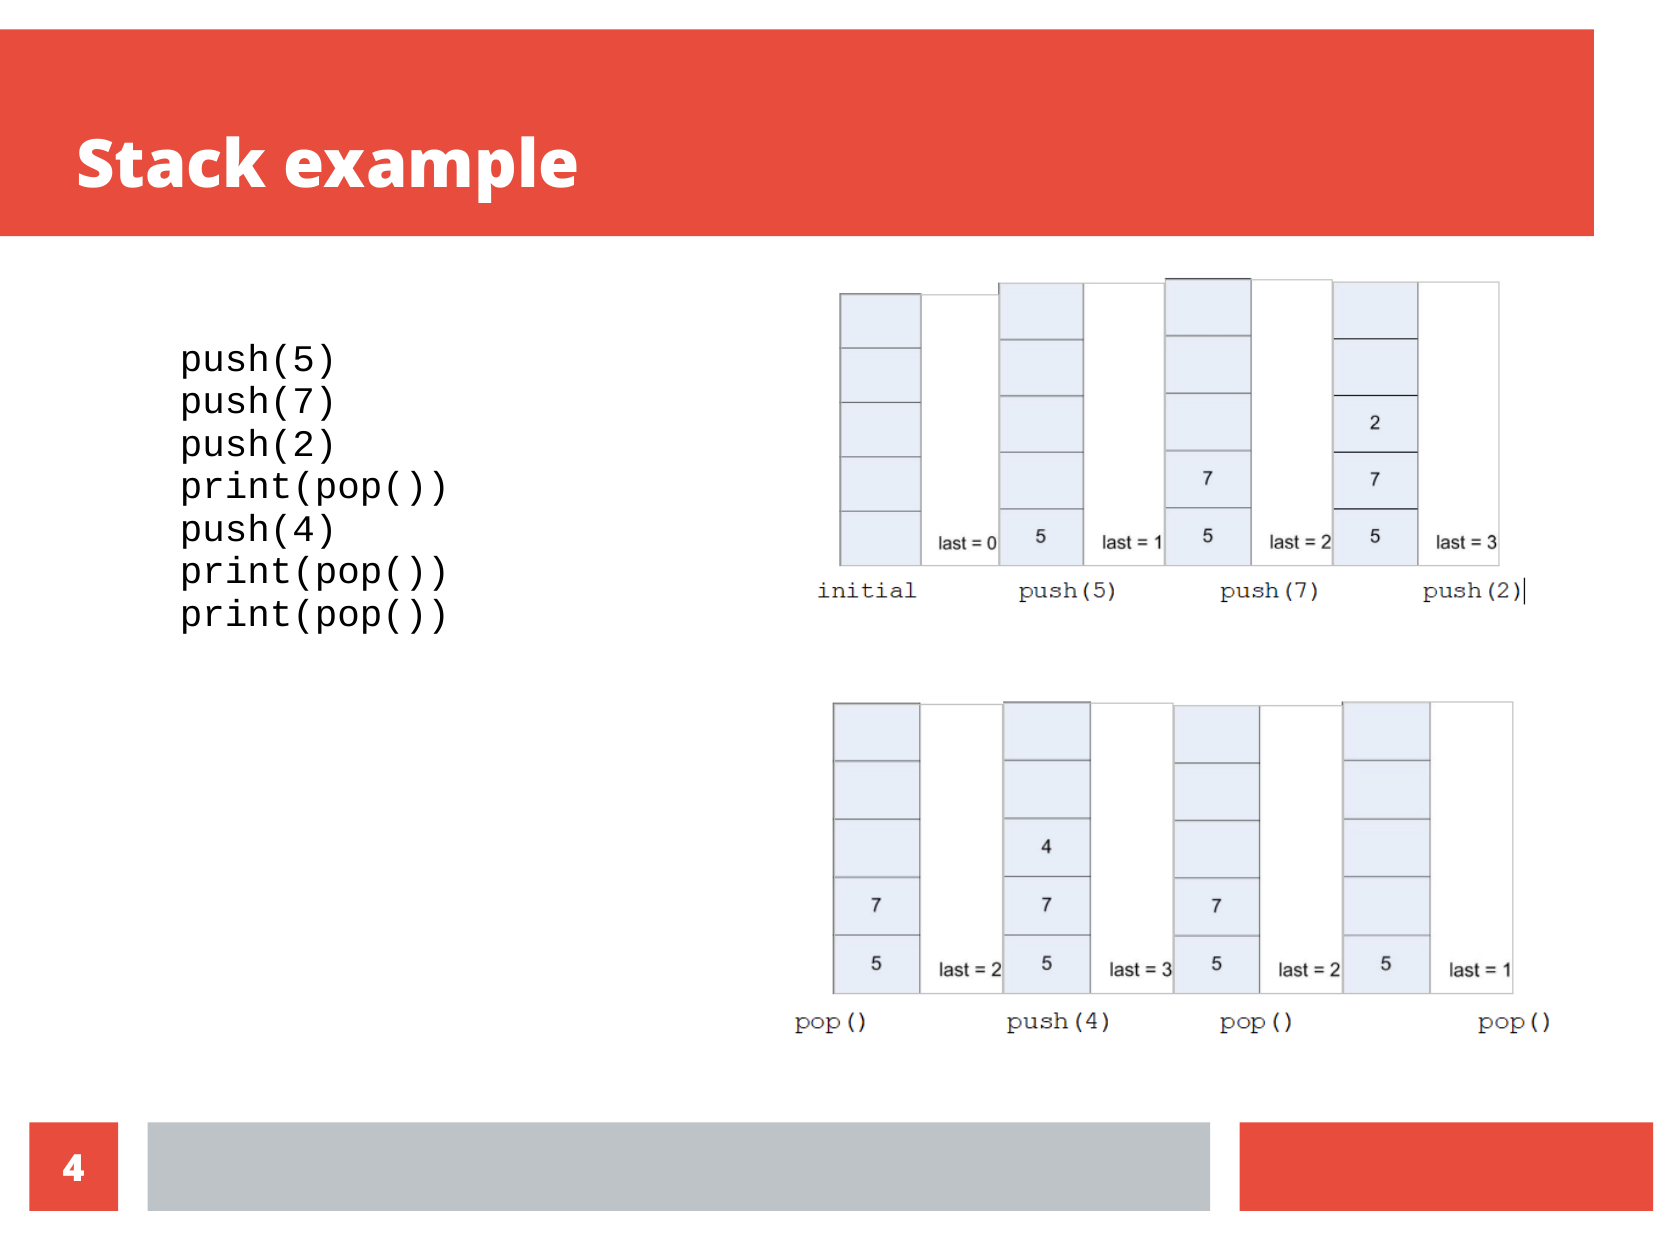

# Stack example
push(5)
push(7)
push(2)
print(pop())
push(4)
print(pop())
print(pop())
4